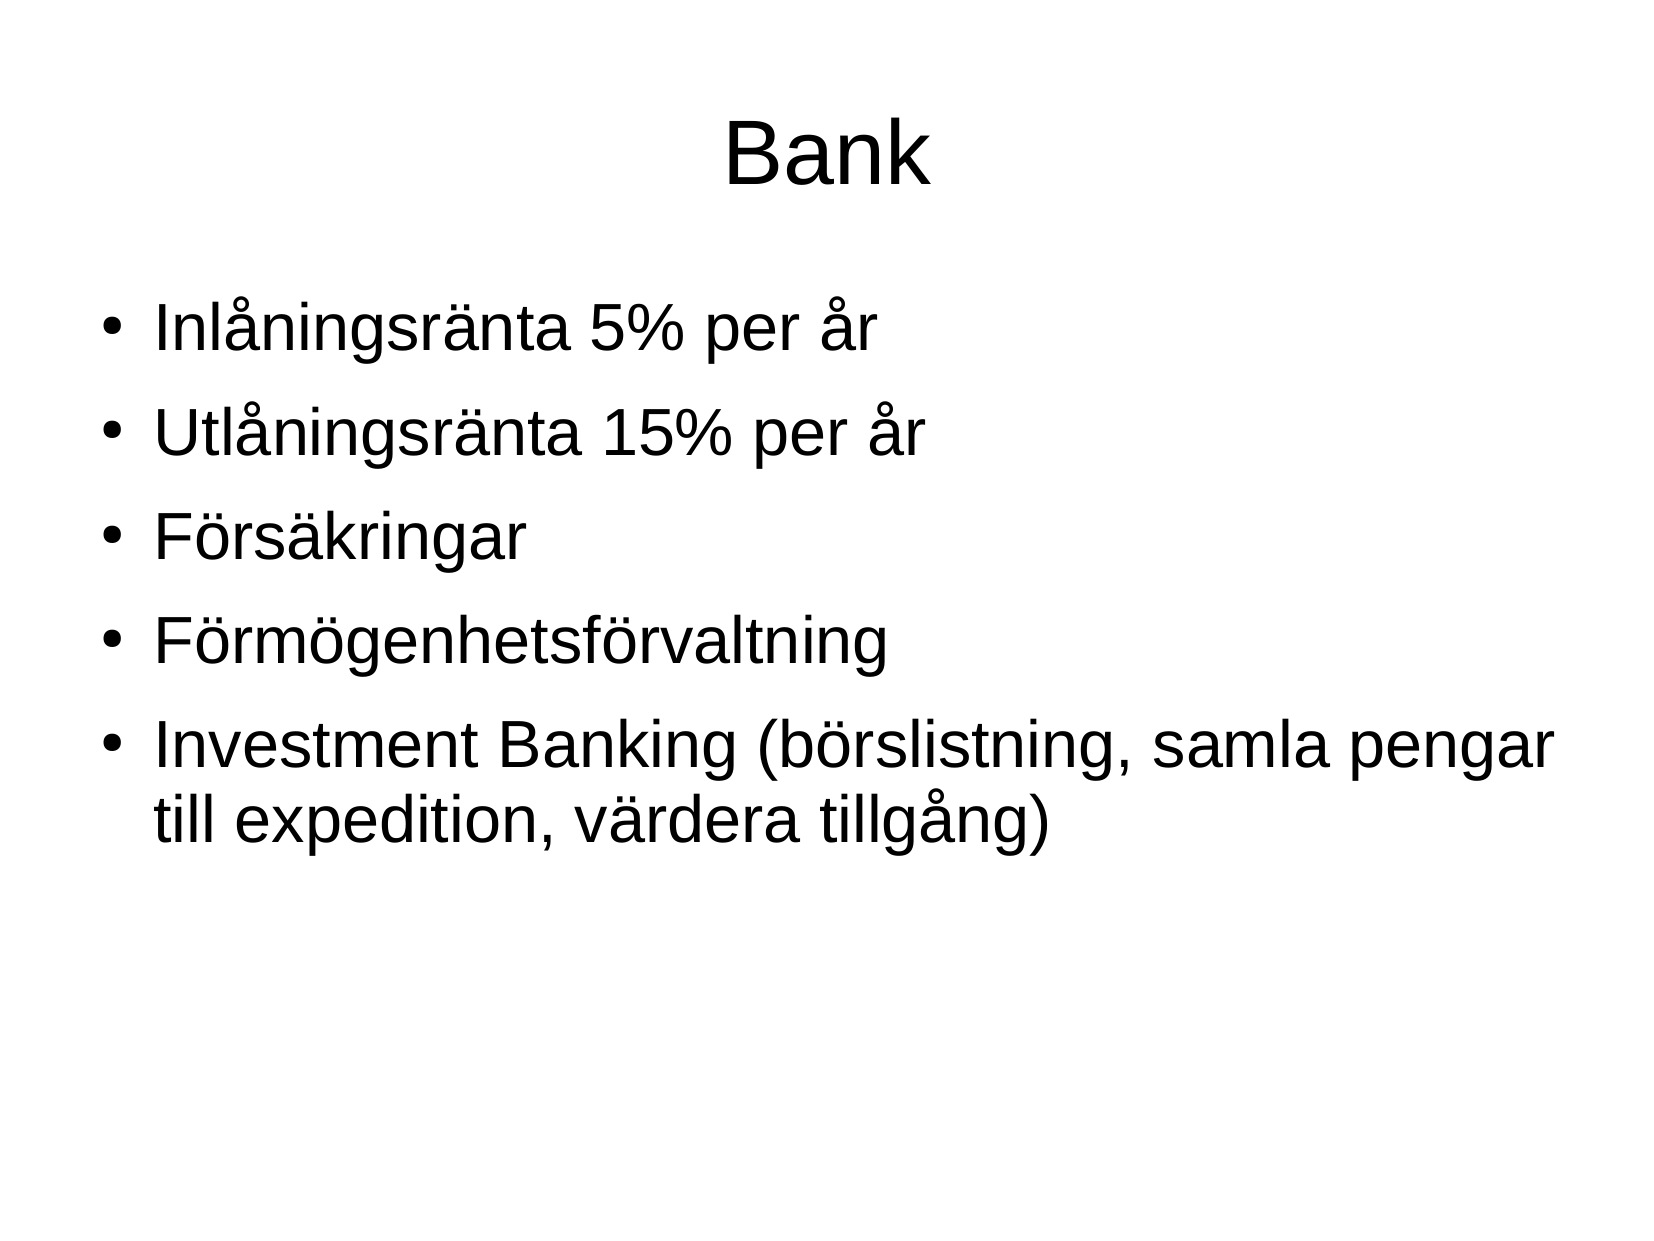

# Bank
Inlåningsränta 5% per år
Utlåningsränta 15% per år
Försäkringar
Förmögenhetsförvaltning
Investment Banking (börslistning, samla pengar till expedition, värdera tillgång)